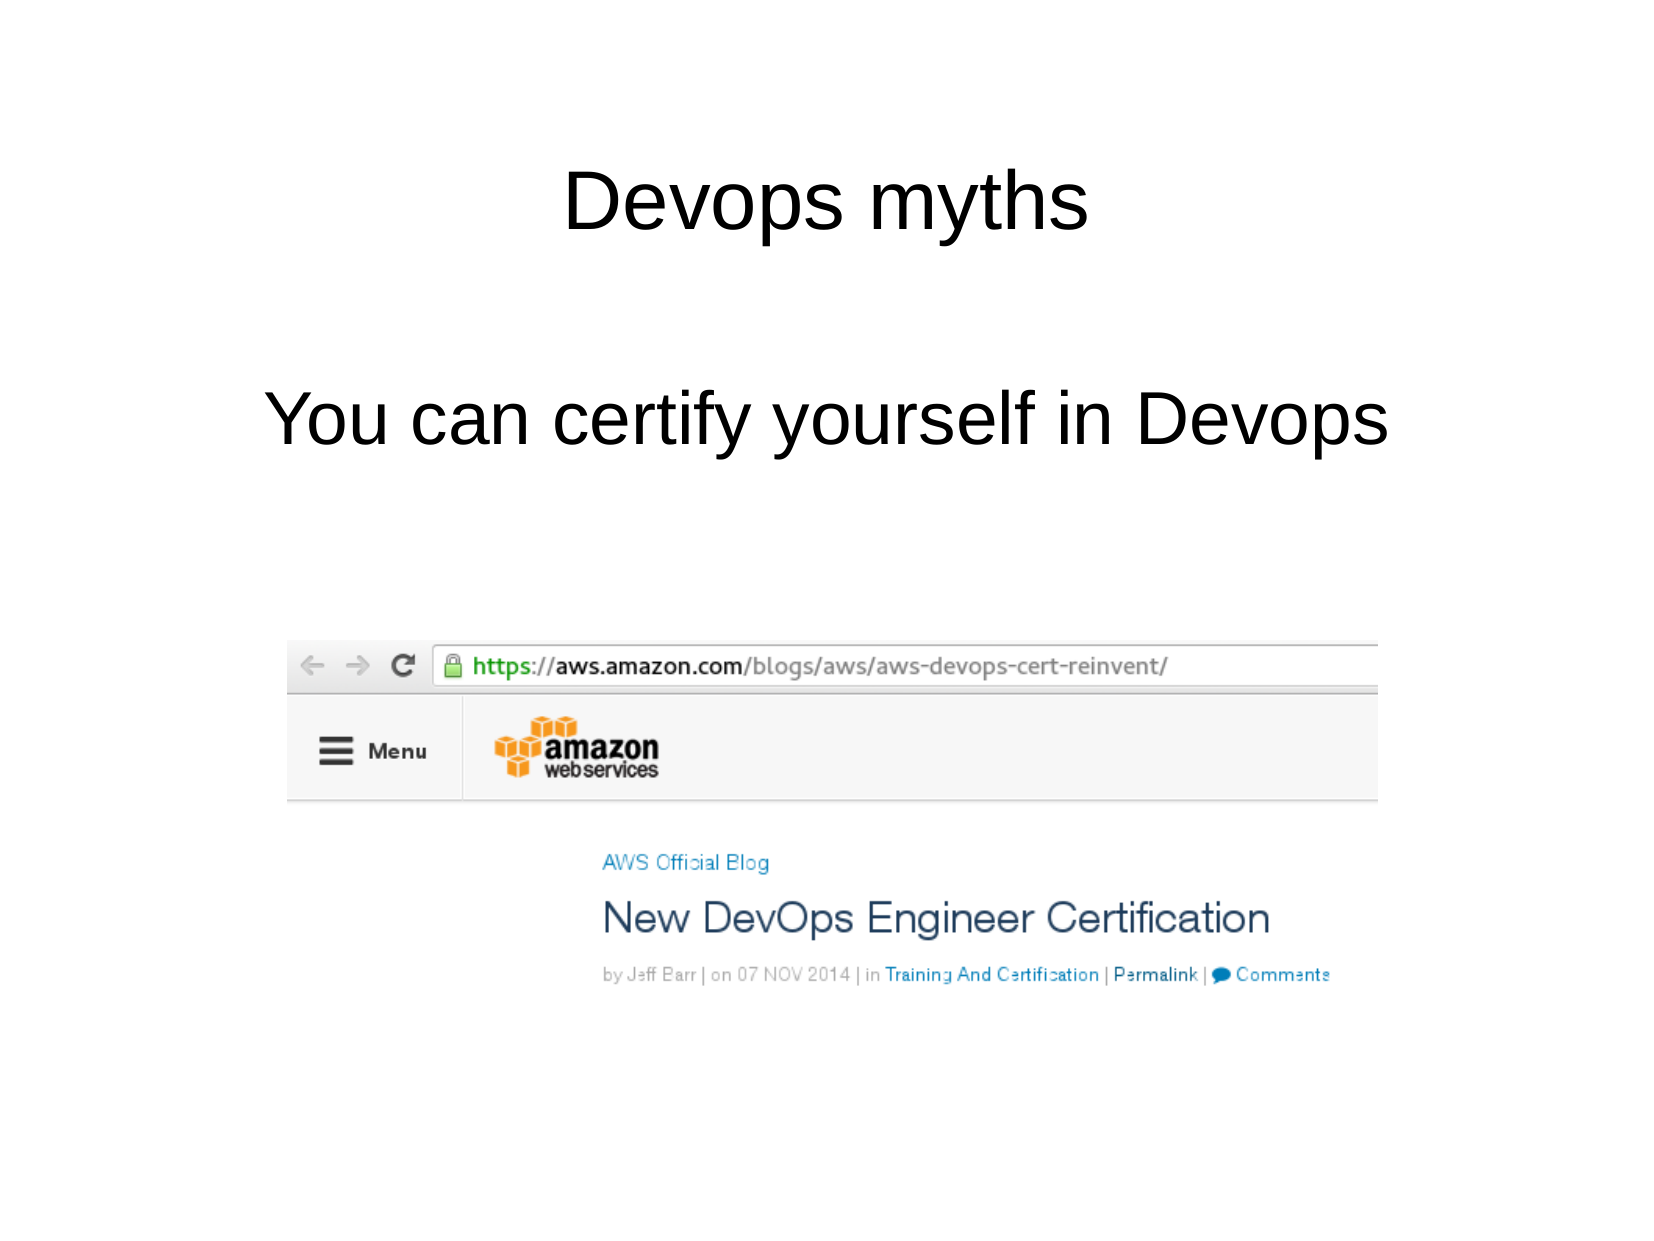

Devops myths
You can certify yourself in Devops